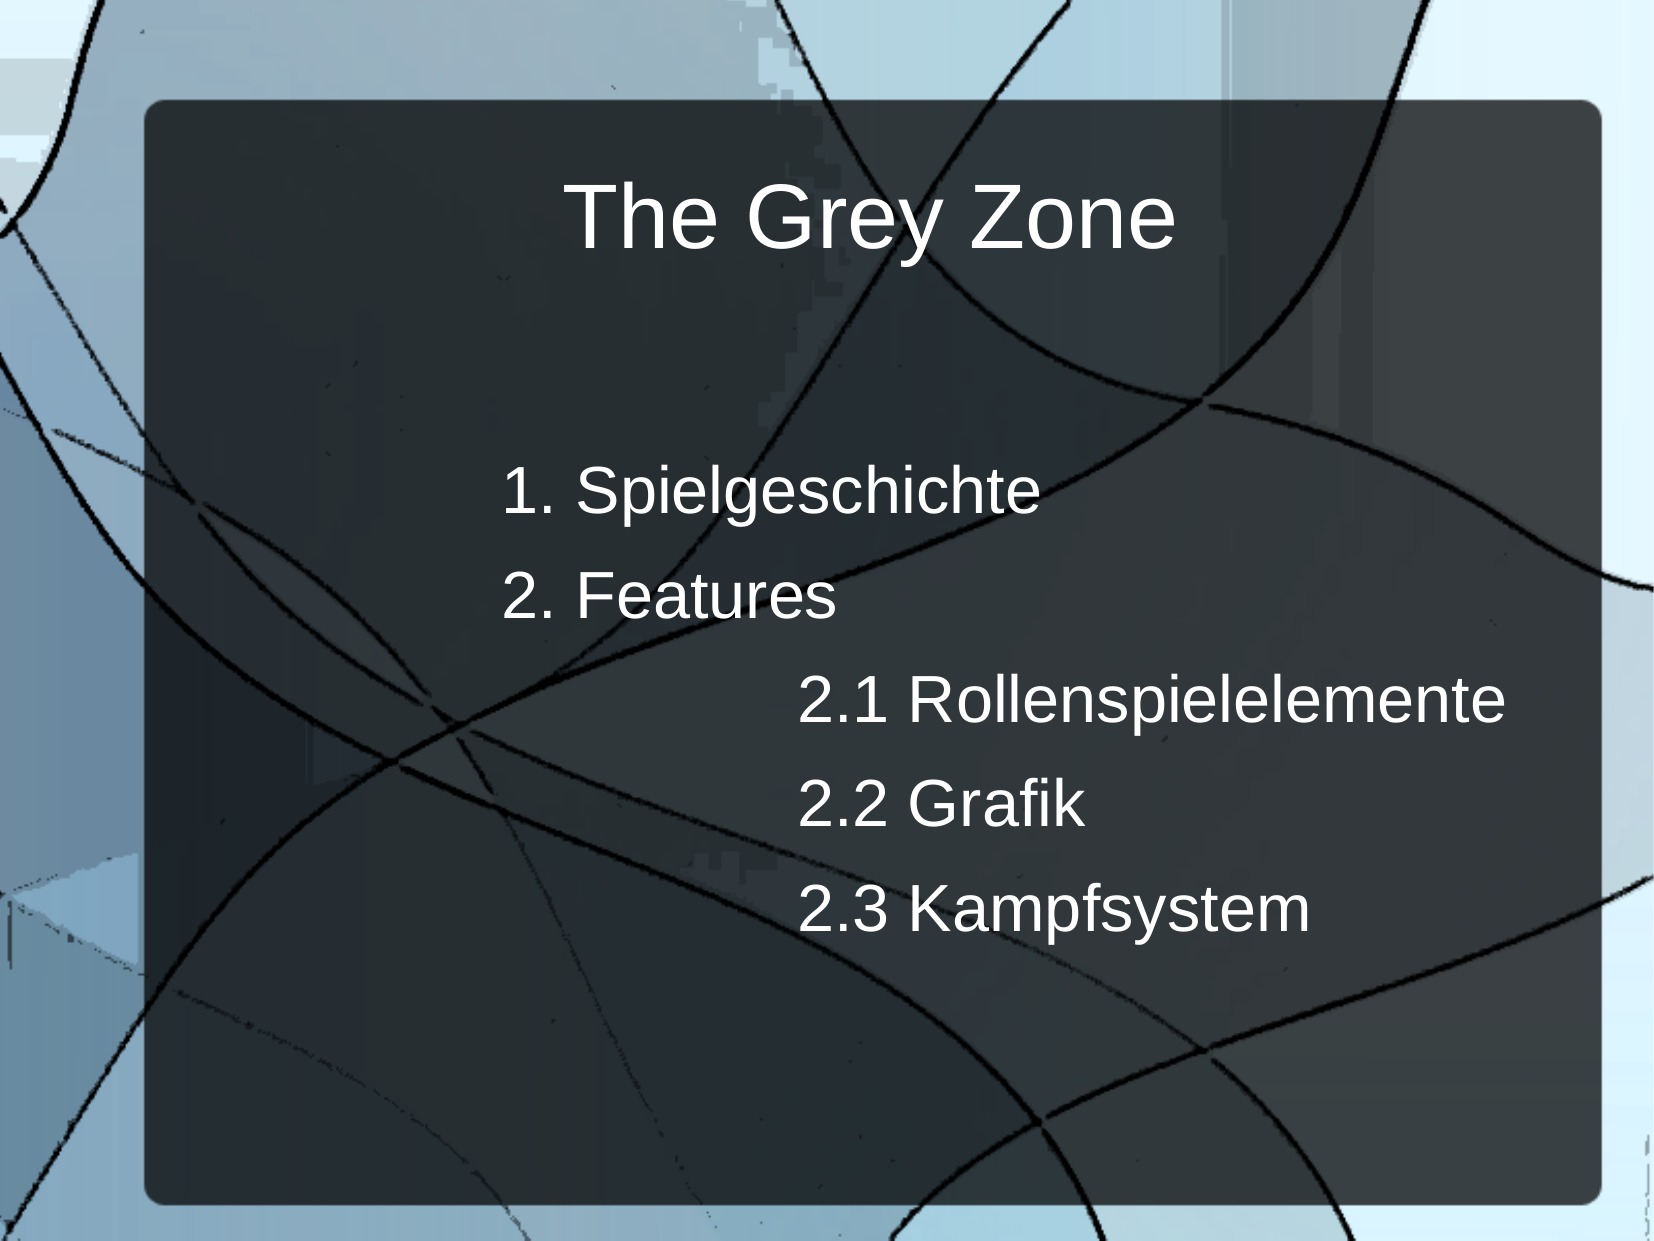

# The Grey Zone
				1. Spielgeschichte
				2. Features
								2.1 Rollenspielelemente
								2.2 Grafik
								2.3 Kampfsystem